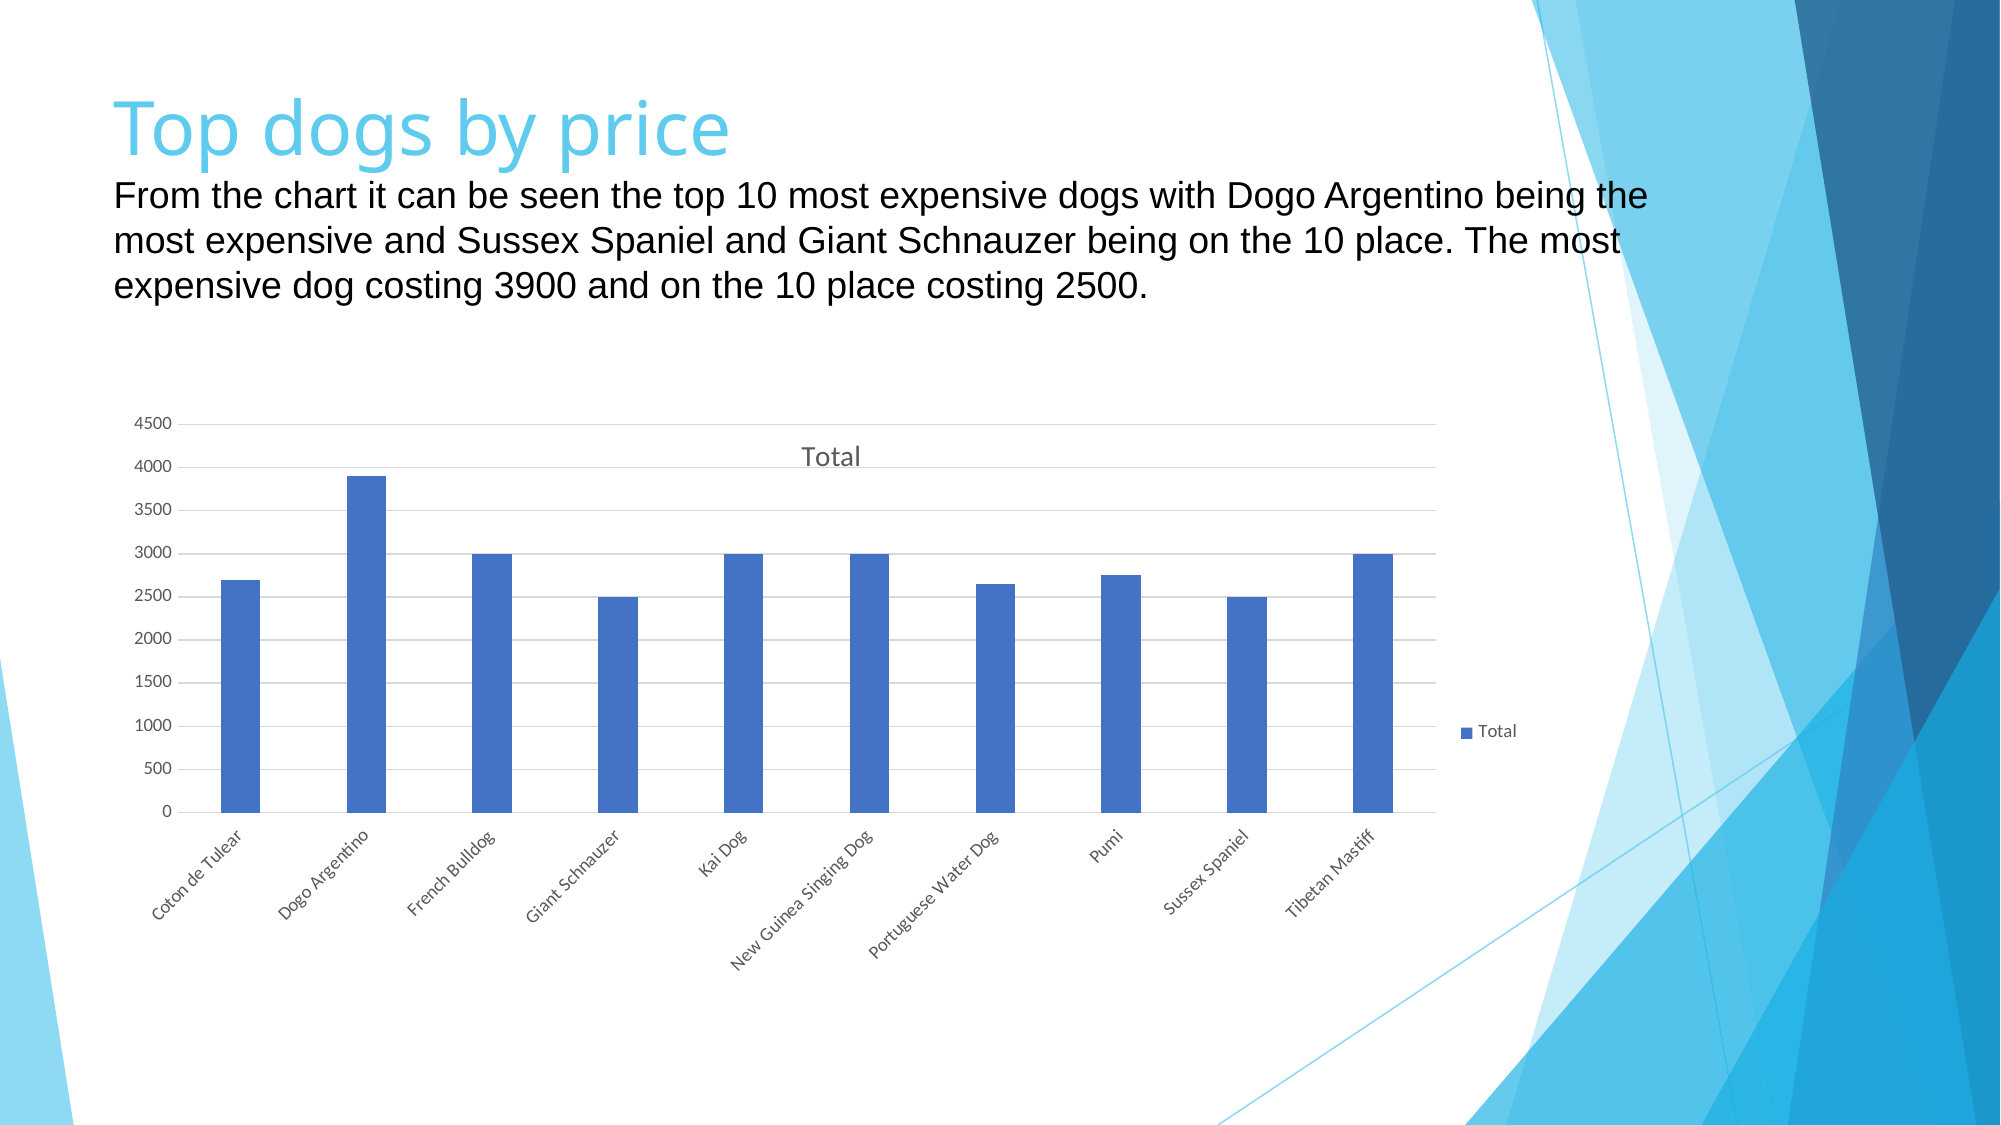

# Top dogs by price From the chart it can be seen the top 10 most expensive dogs with Dogo Argentino being the most expensive and Sussex Spaniel and Giant Schnauzer being on the 10 place. The most expensive dog costing 3900 and on the 10 place costing 2500.
### Chart: Total
| Category | Total |
|---|---|
| Coton de Tulear | 2700.0 |
| Dogo Argentino | 3900.0 |
| French Bulldog | 3000.0 |
| Giant Schnauzer | 2500.0 |
| Kai Dog | 3000.0 |
| New Guinea Singing Dog | 3000.0 |
| Portuguese Water Dog | 2650.0 |
| Pumi | 2750.0 |
| Sussex Spaniel | 2500.0 |
| Tibetan Mastiff | 3000.0 |